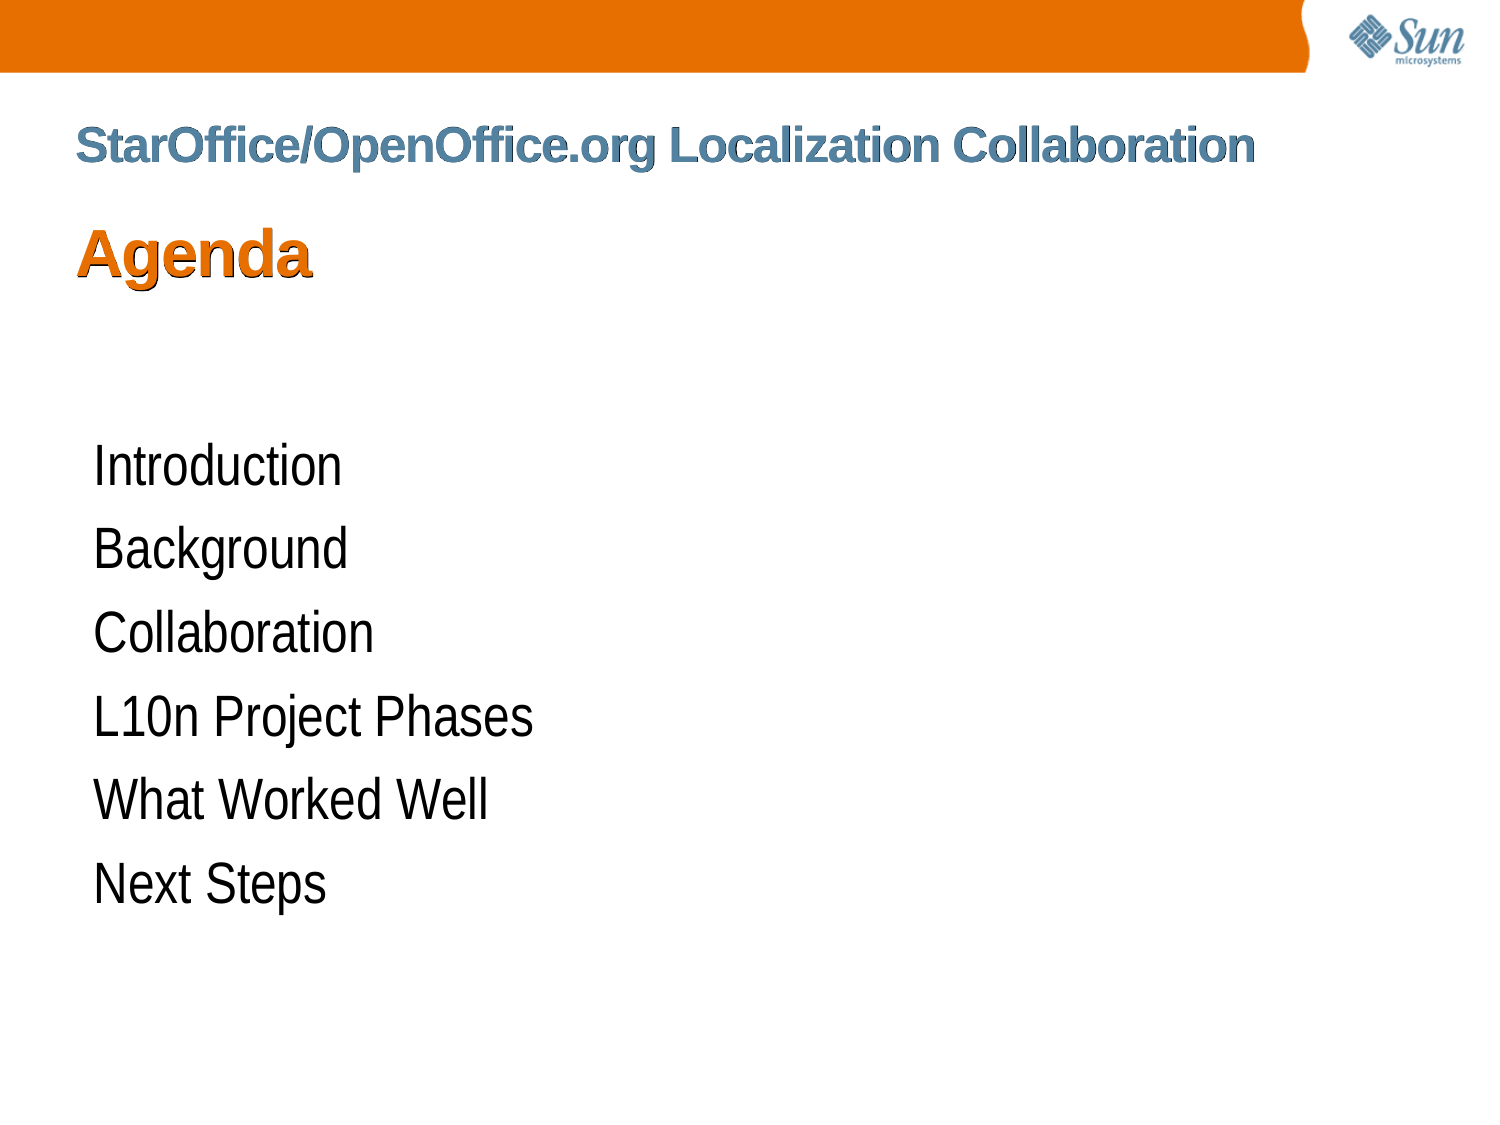

# StarOffice/OpenOffice.org Localization Collaboration Agenda
Introduction
Background
Collaboration
L10n Project Phases
What Worked Well
Next Steps